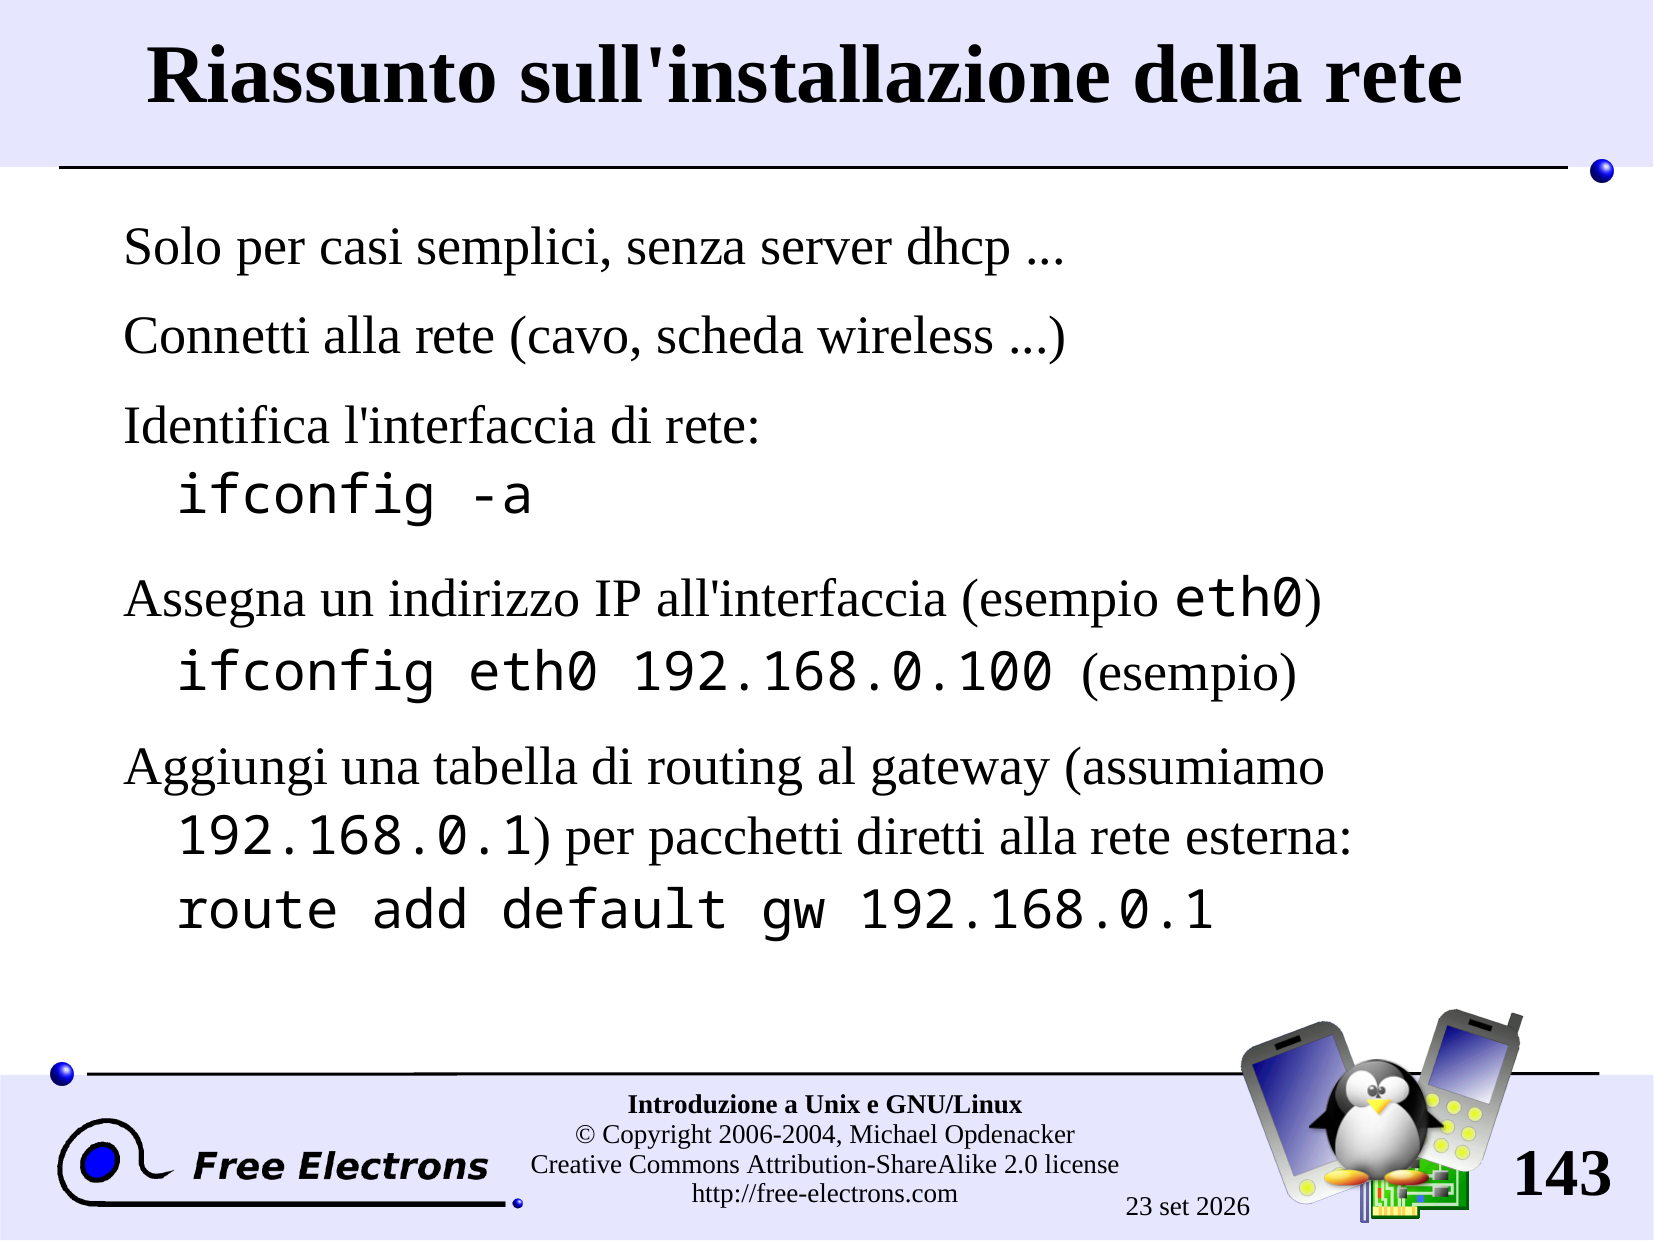

# Riassunto sull'installazione della rete
Solo per casi semplici, senza server dhcp ...
Connetti alla rete (cavo, scheda wireless ...)
Identifica l'interfaccia di rete:
ifconfig -a
Assegna un indirizzo IP all'interfaccia (esempio eth0)
ifconfig eth0 192.168.0.100 (esempio)
Aggiungi una tabella di routing al gateway (assumiamo 192.168.0.1) per pacchetti diretti alla rete esterna:
route add default gw 192.168.0.1